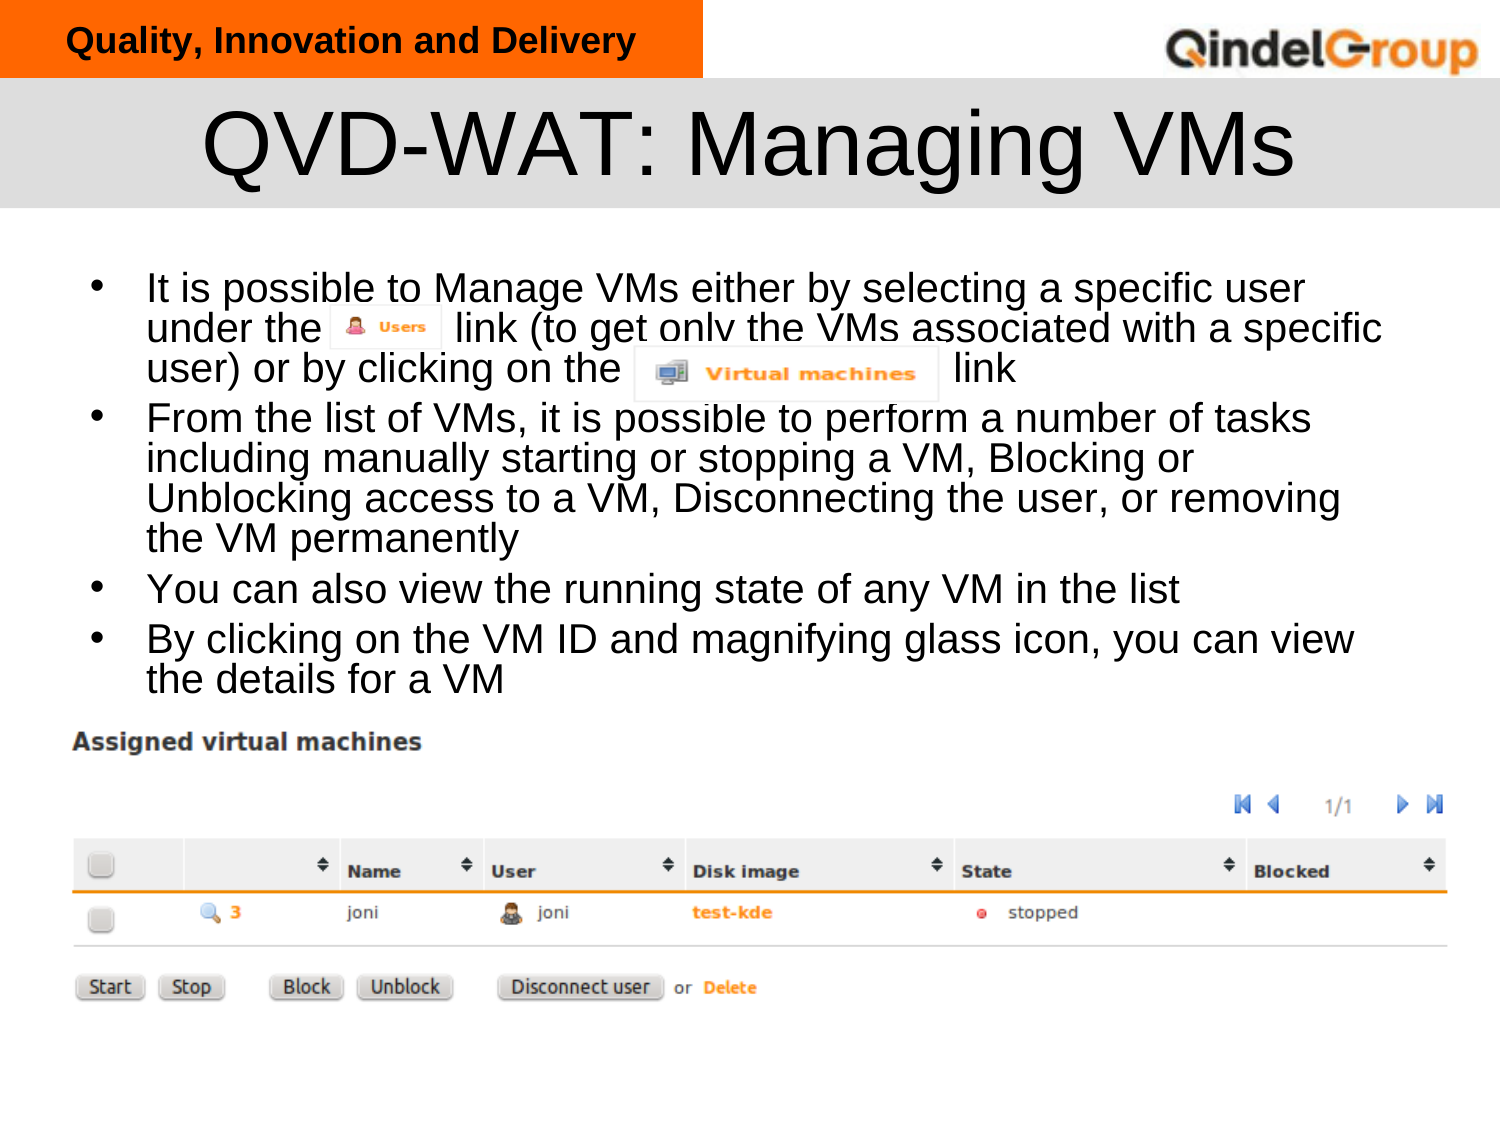

# QVD-WAT: Managing VMs
It is possible to Manage VMs either by selecting a specific user under the Users link (to get only the VMs associated with a specific user) or by clicking on the Virtual Machines link
From the list of VMs, it is possible to perform a number of tasks including manually starting or stopping a VM, Blocking or Unblocking access to a VM, Disconnecting the user, or removing the VM permanently
You can also view the running state of any VM in the list
By clicking on the VM ID and magnifying glass icon, you can view the details for a VM